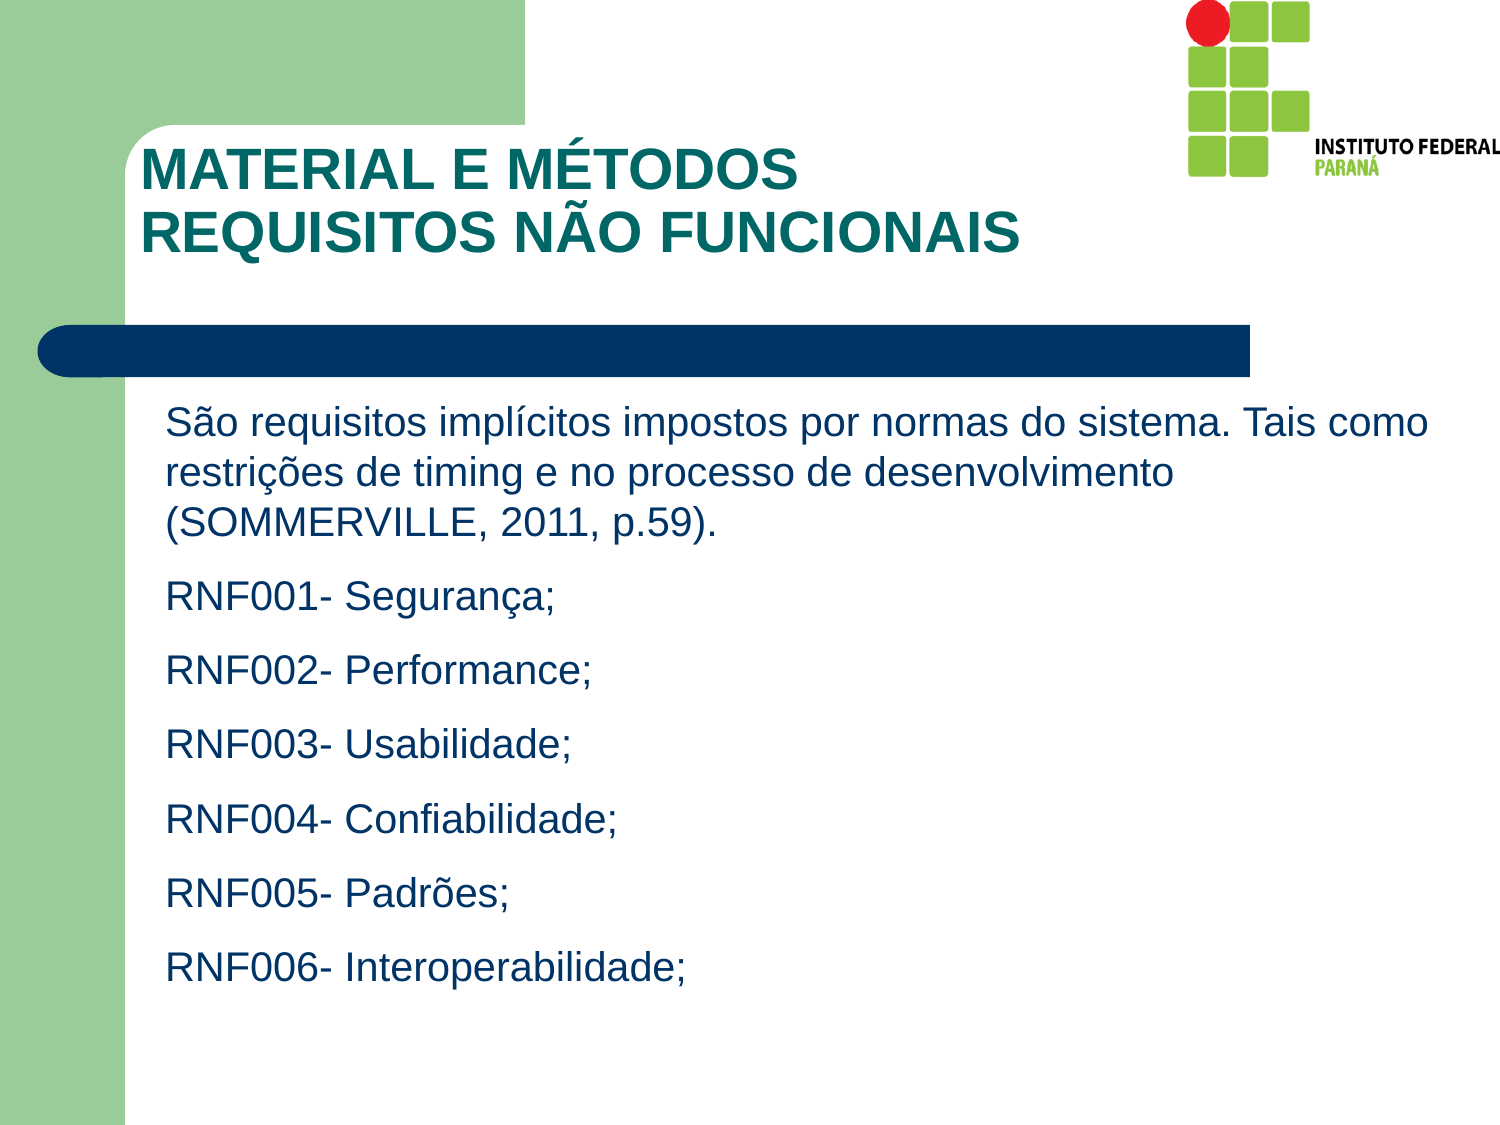

# MATERIAL E MÉTODOS REQUISITOS NÃO FUNCIONAIS
São requisitos implícitos impostos por normas do sistema. Tais como restrições de timing e no processo de desenvolvimento (SOMMERVILLE, 2011, p.59).
RNF001- Segurança;
RNF002- Performance;
RNF003- Usabilidade;
RNF004- Confiabilidade;
RNF005- Padrões;
RNF006- Interoperabilidade;